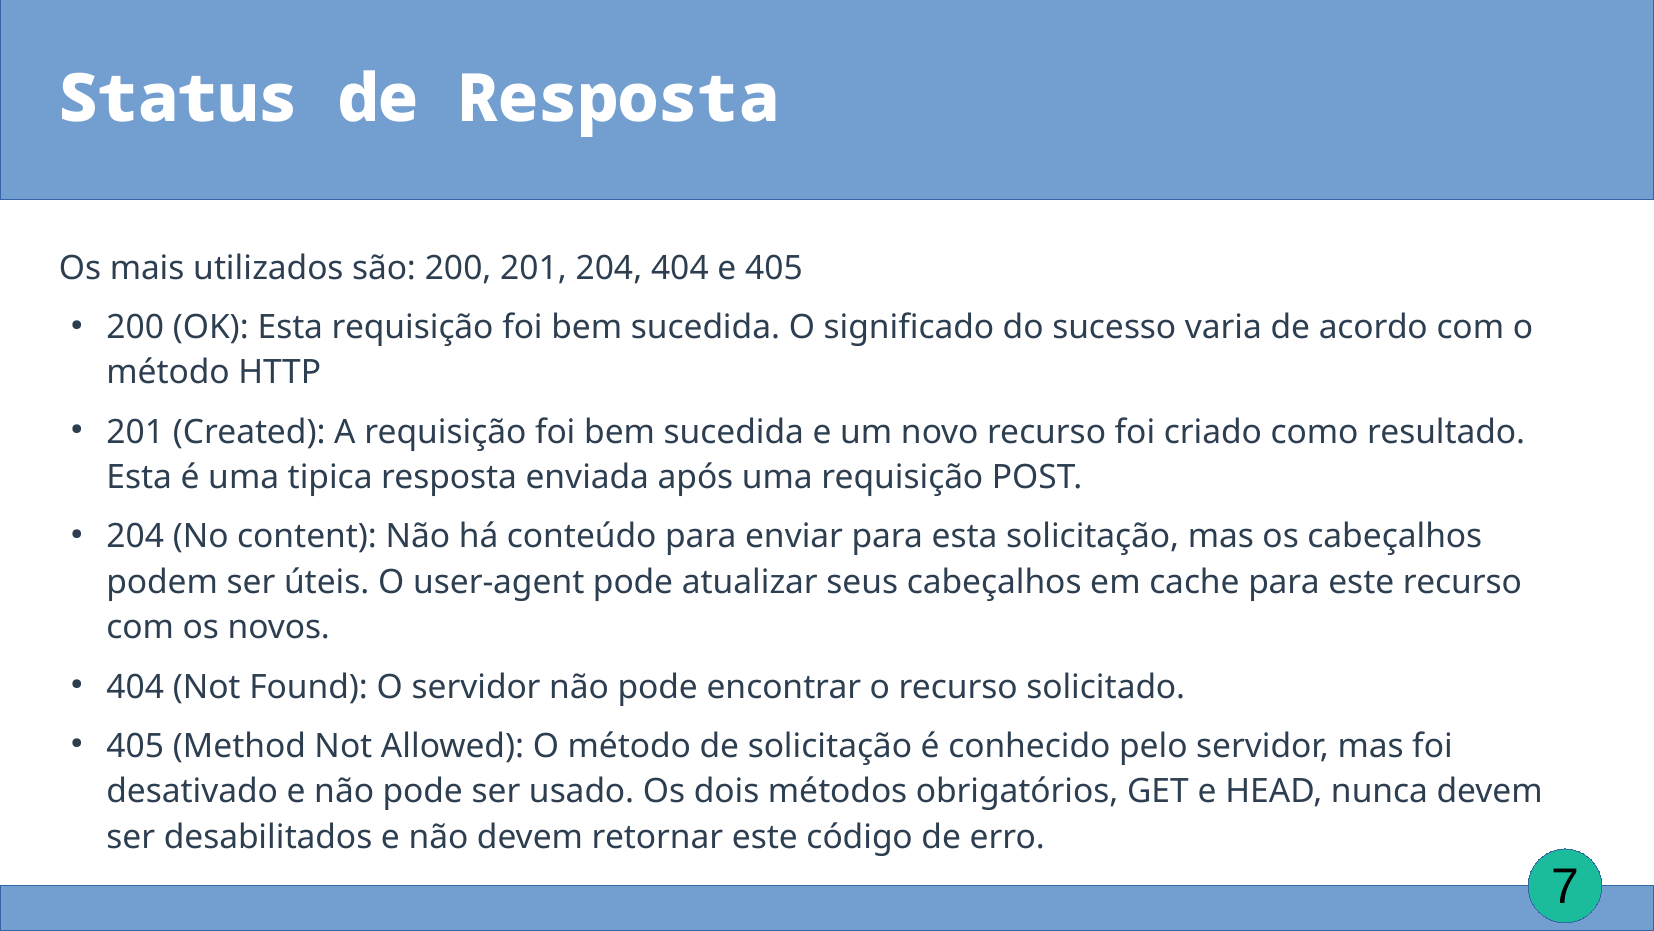

# Status de Resposta
Os mais utilizados são: 200, 201, 204, 404 e 405
200 (OK): Esta requisição foi bem sucedida. O significado do sucesso varia de acordo com o método HTTP
201 (Created): A requisição foi bem sucedida e um novo recurso foi criado como resultado. Esta é uma tipica resposta enviada após uma requisição POST.
204 (No content): Não há conteúdo para enviar para esta solicitação, mas os cabeçalhos podem ser úteis. O user-agent pode atualizar seus cabeçalhos em cache para este recurso com os novos.
404 (Not Found): O servidor não pode encontrar o recurso solicitado.
405 (Method Not Allowed): O método de solicitação é conhecido pelo servidor, mas foi desativado e não pode ser usado. Os dois métodos obrigatórios, GET e HEAD, nunca devem ser desabilitados e não devem retornar este código de erro.